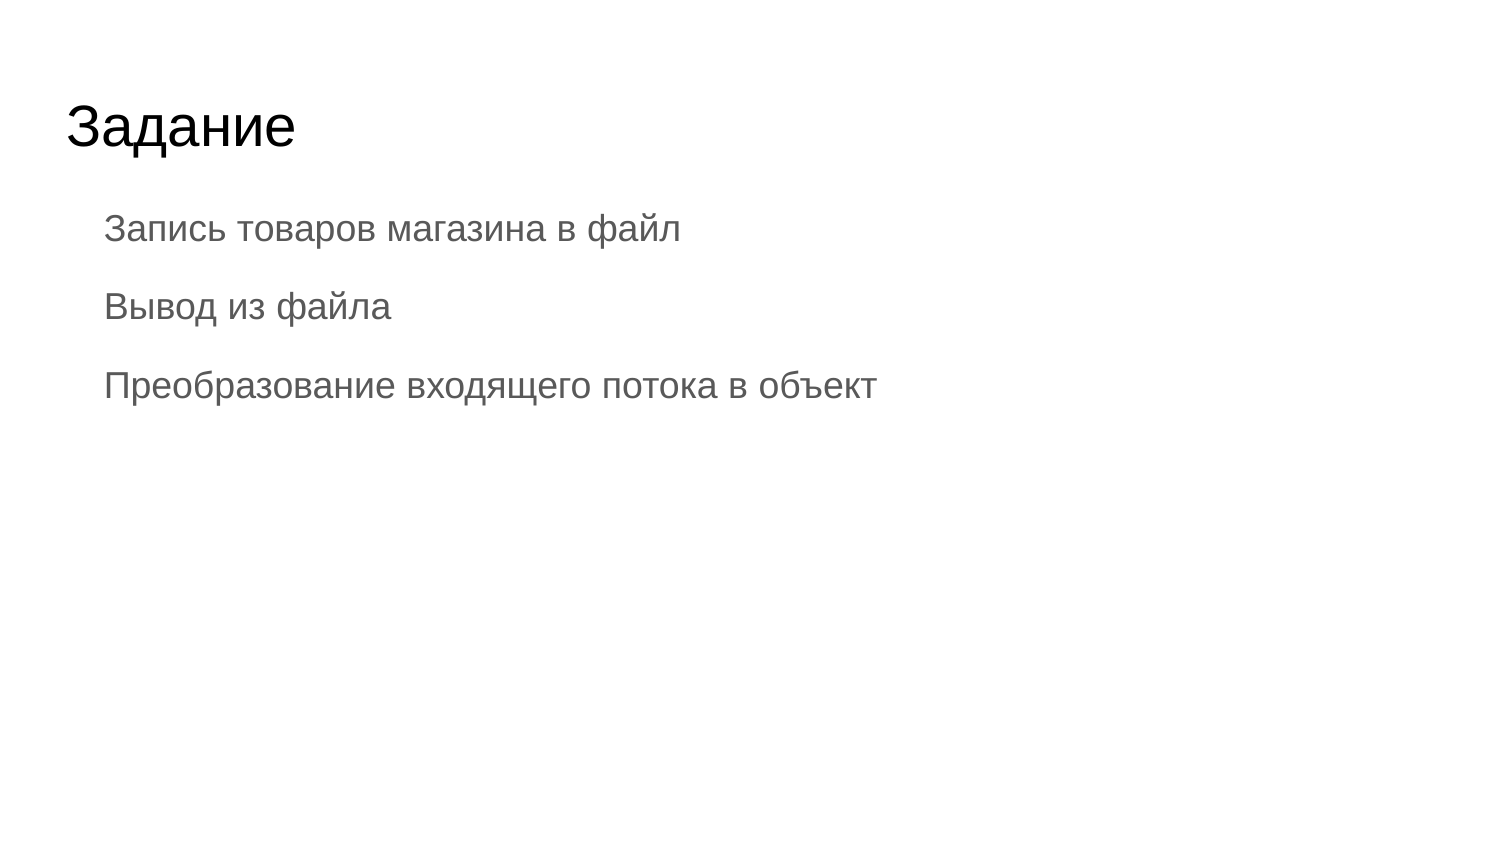

# Задание
Запись товаров магазина в файл
Вывод из файла
Преобразование входящего потока в объект